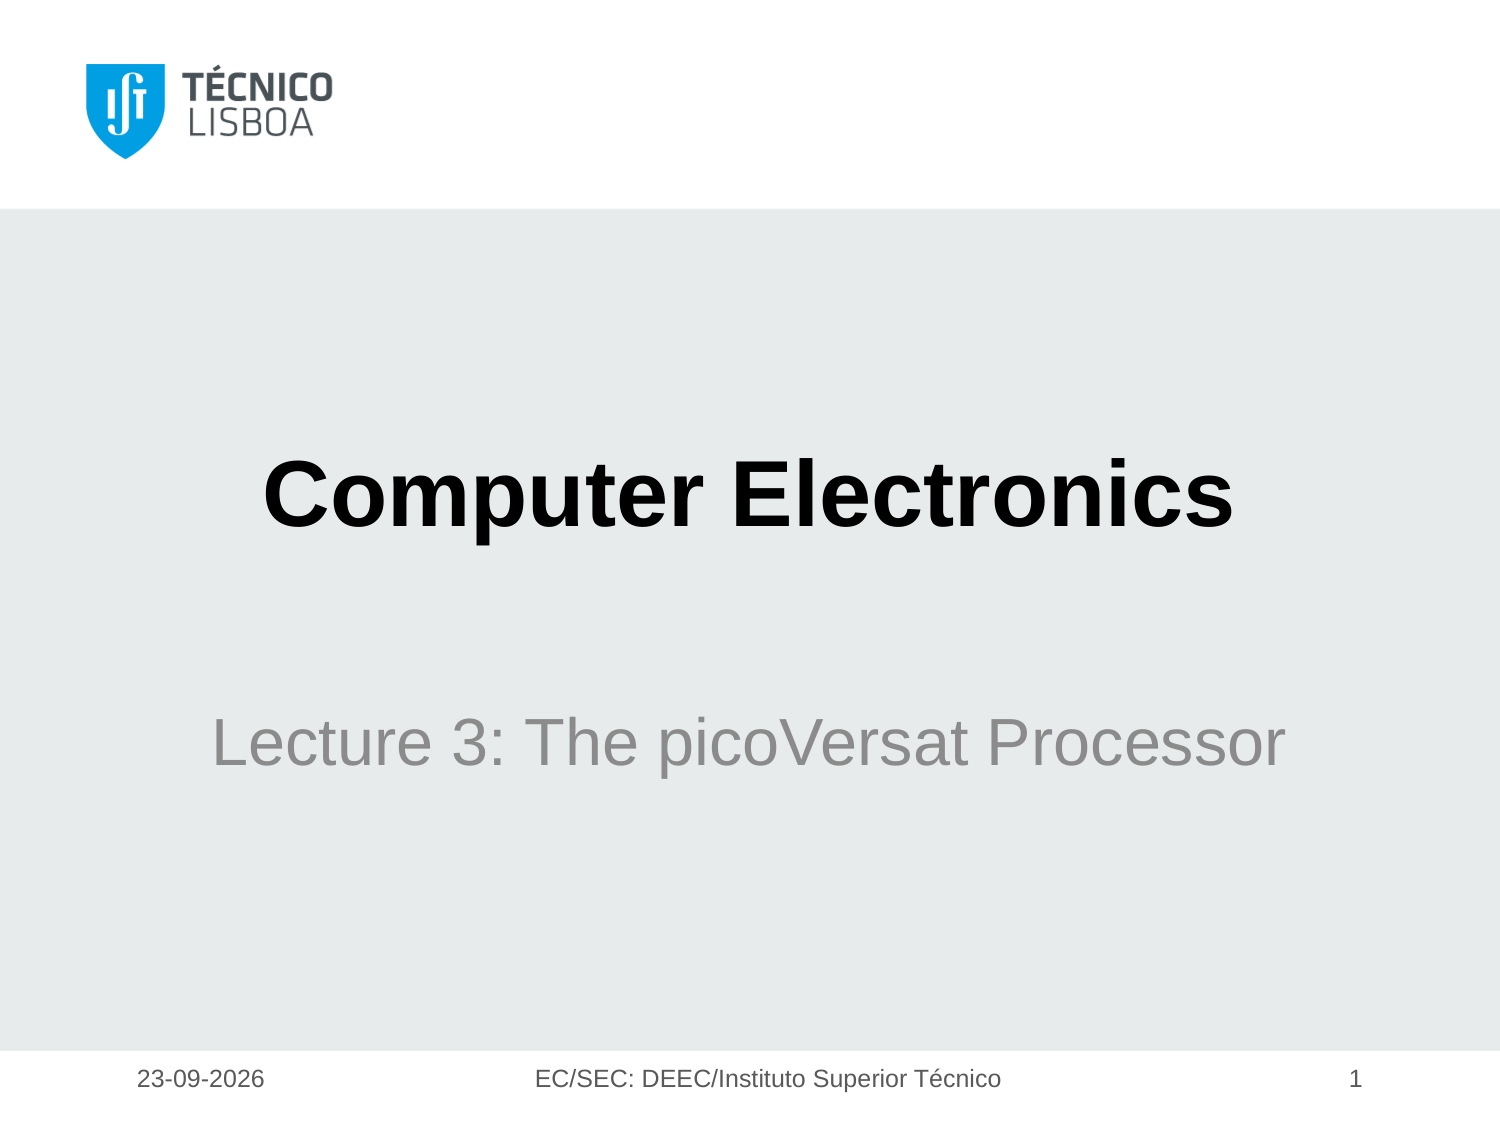

Computer Electronics
# Lecture 3: The picoVersat Processor
EC/SEC: DEEC/Instituto Superior Técnico